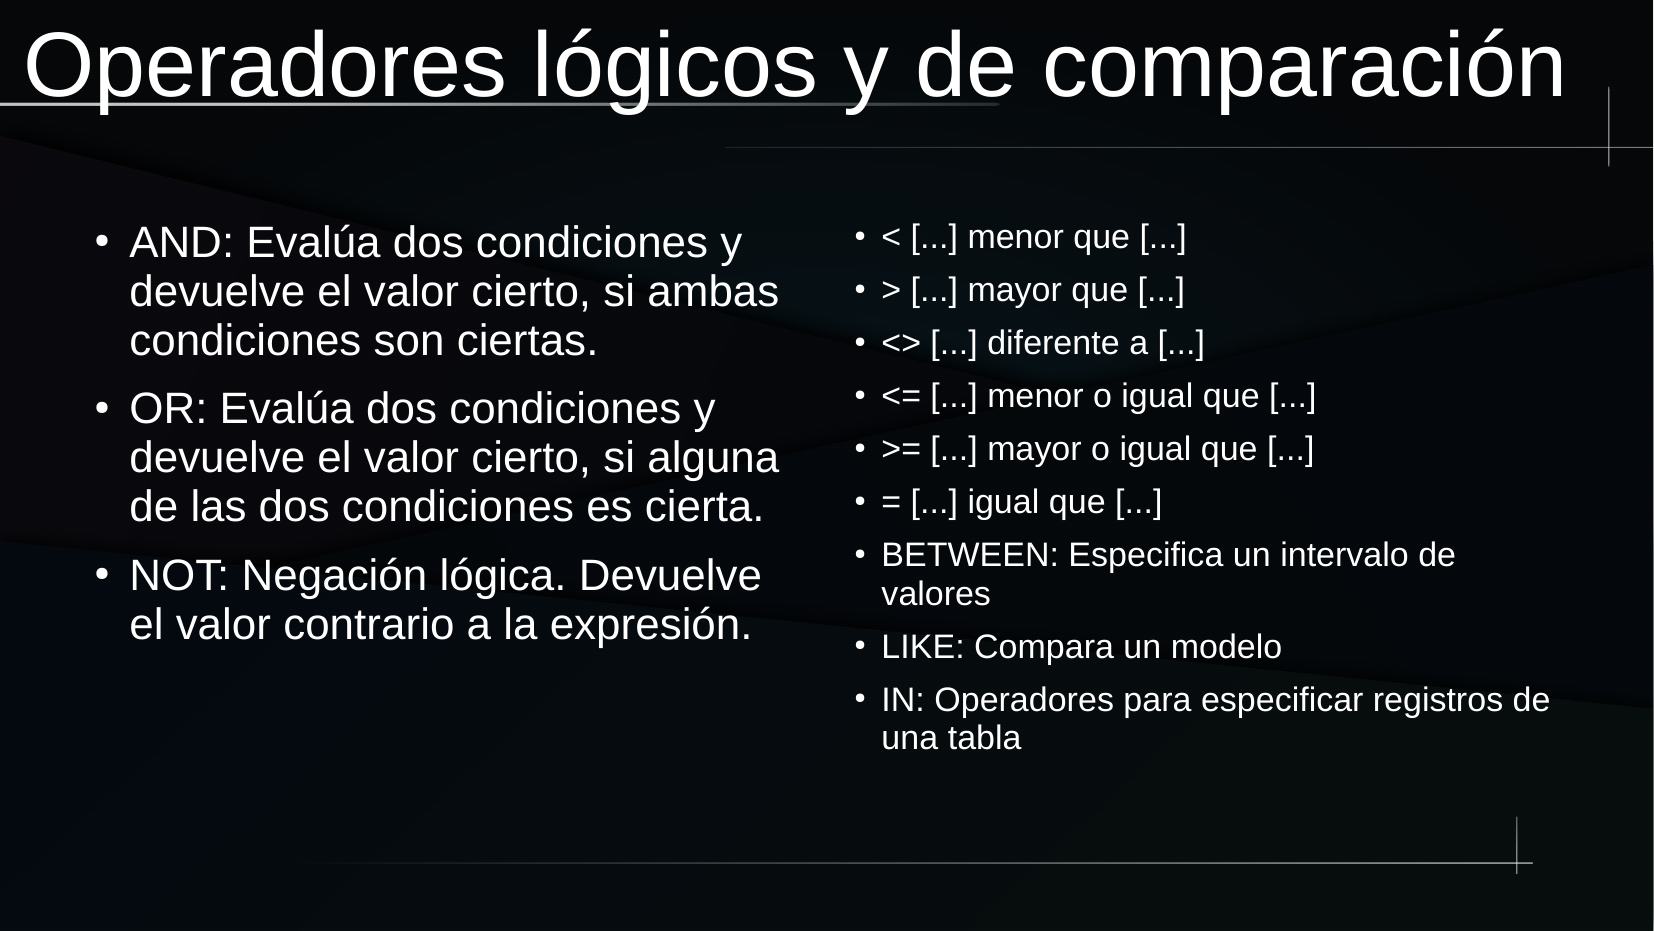

# Operadores lógicos y de comparación
AND: Evalúa dos condiciones y devuelve el valor cierto, si ambas condiciones son ciertas.
OR: Evalúa dos condiciones y devuelve el valor cierto, si alguna de las dos condiciones es cierta.
NOT: Negación lógica. Devuelve el valor contrario a la expresión.
< [...] menor que [...]
> [...] mayor que [...]
<> [...] diferente a [...]
<= [...] menor o igual que [...]
>= [...] mayor o igual que [...]
= [...] igual que [...]
BETWEEN: Especifica un intervalo de valores
LIKE: Compara un modelo
IN: Operadores para especificar registros de una tabla